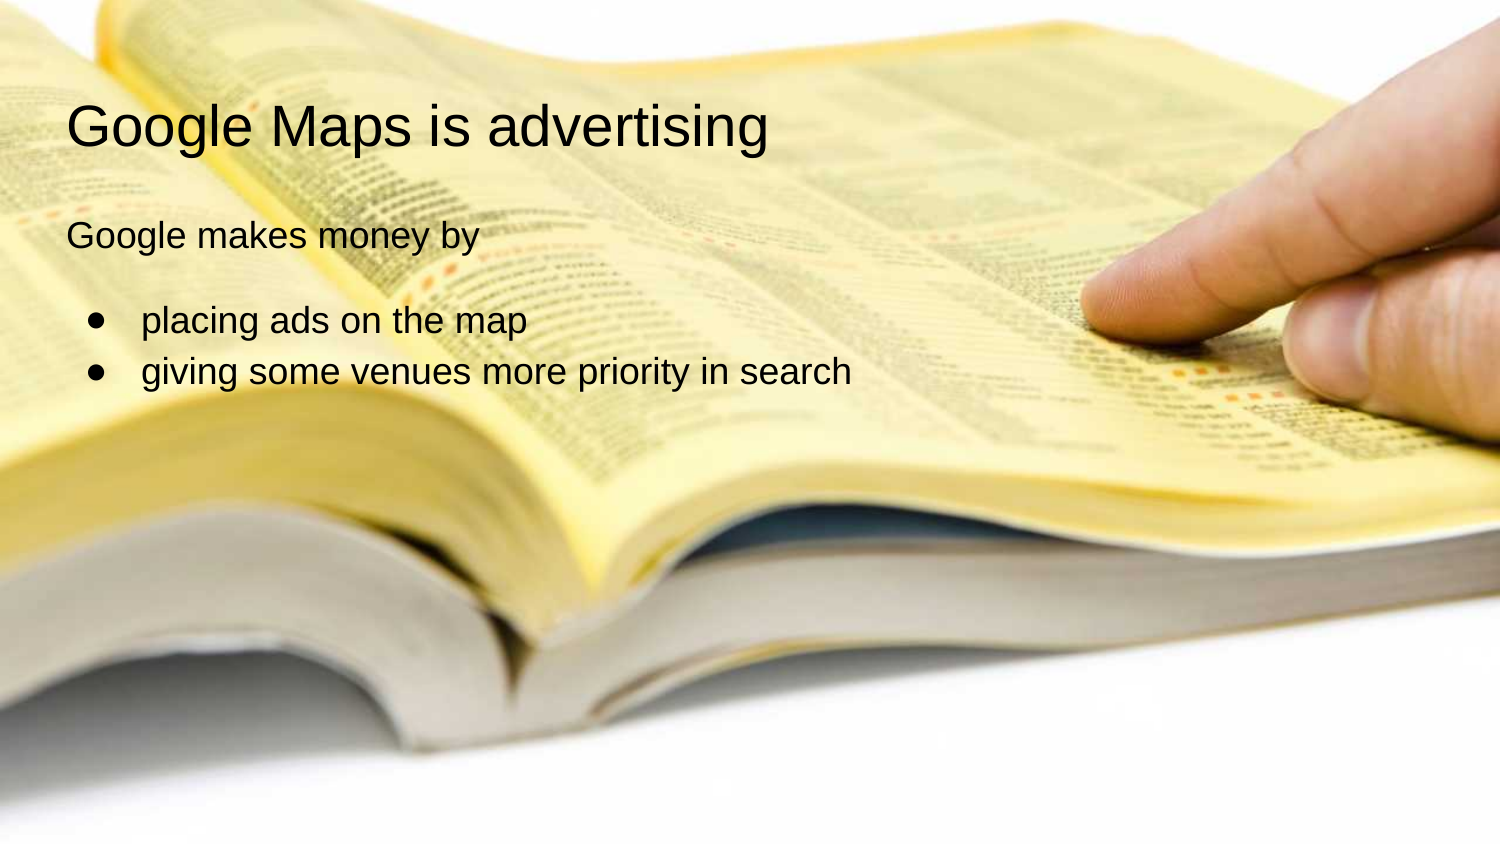

# Google Maps is advertising
Google makes money by
placing ads on the map
giving some venues more priority in search